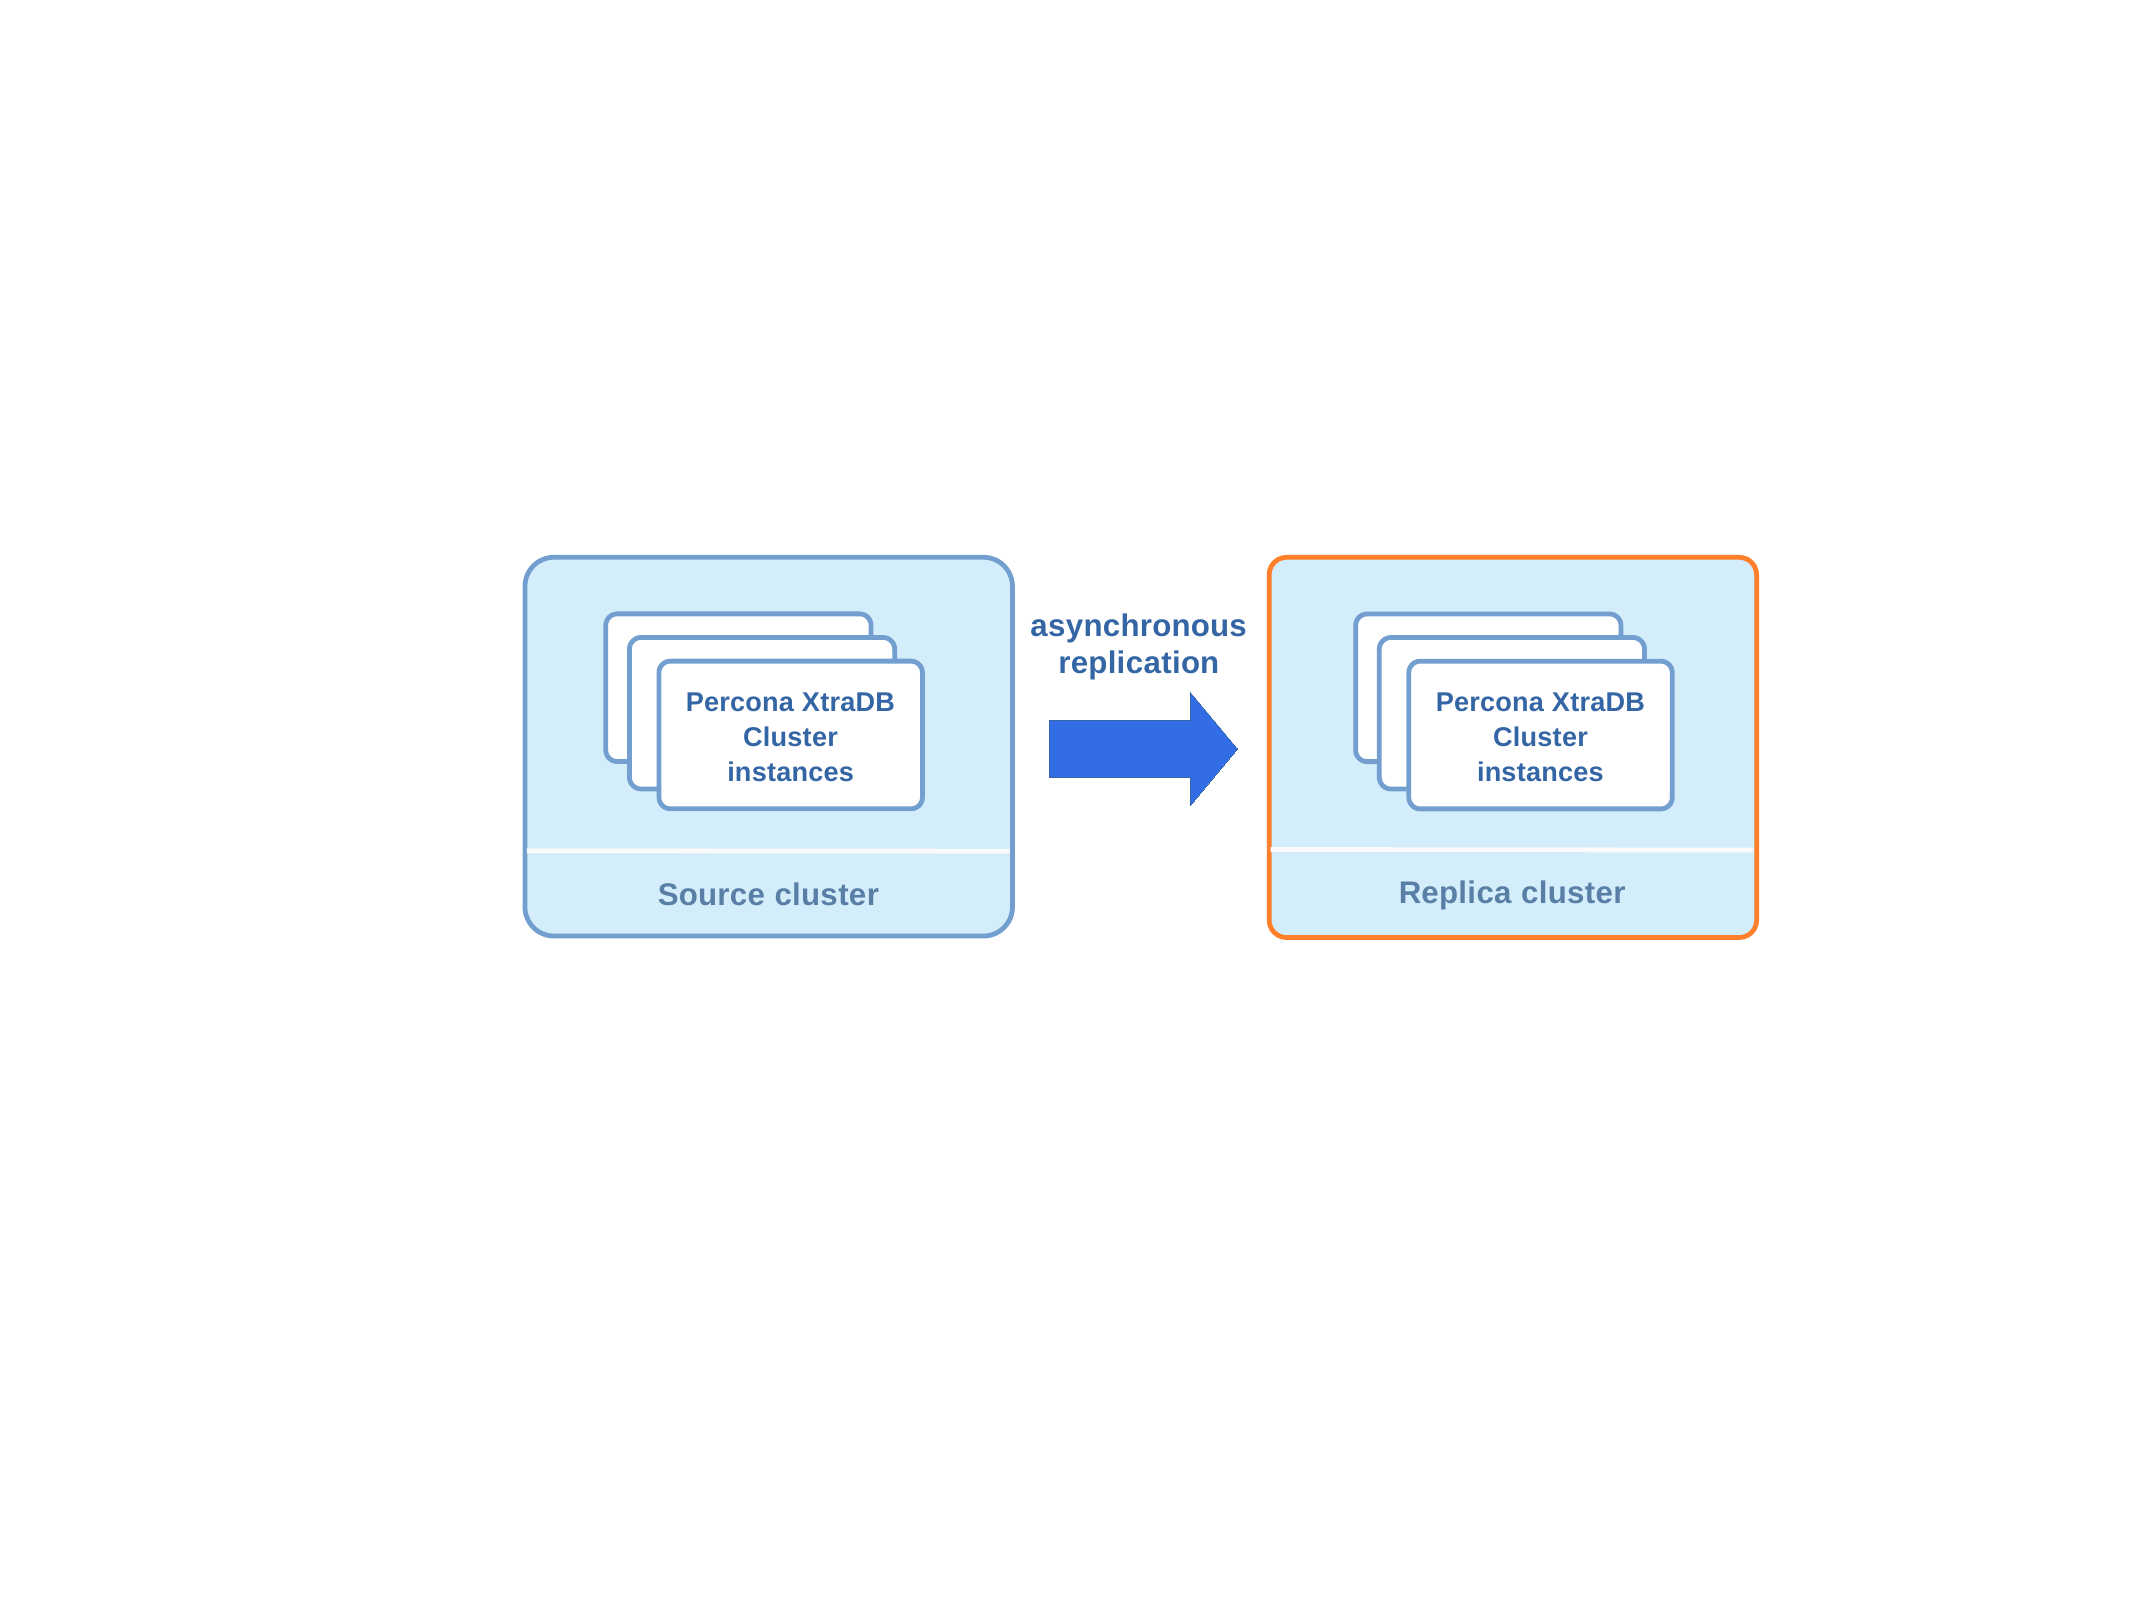

asynchronous
replication
policy
(pgpolicies)
policy
(pgpolicies)
Percona XtraDB
Cluster
instances
Percona XtraDB
Cluster
instances
DB Pod N
Replica cluster
Source cluster